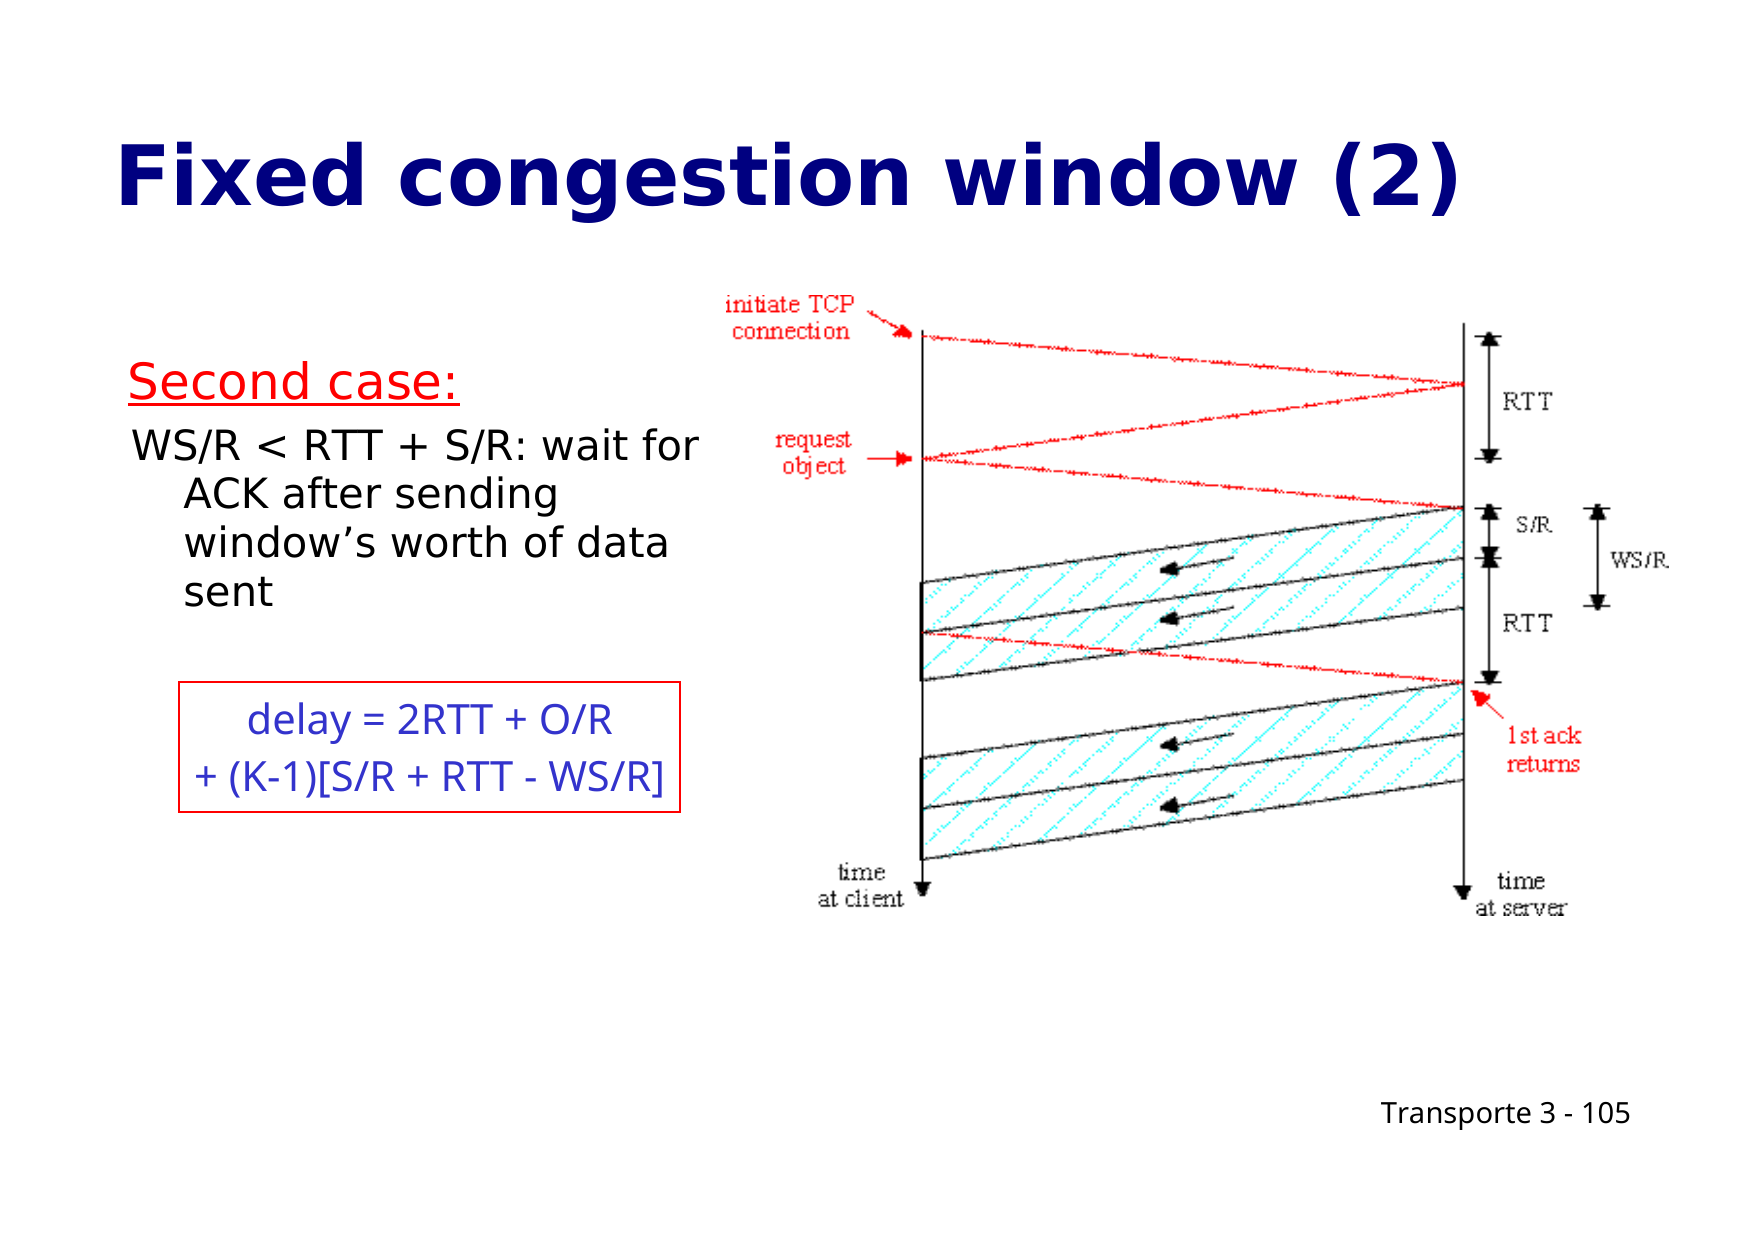

# Fixed congestion window (2)
Second case:
WS/R < RTT + S/R: wait for ACK after sending window’s worth of data sent
delay = 2RTT + O/R
+ (K-1)[S/R + RTT - WS/R]